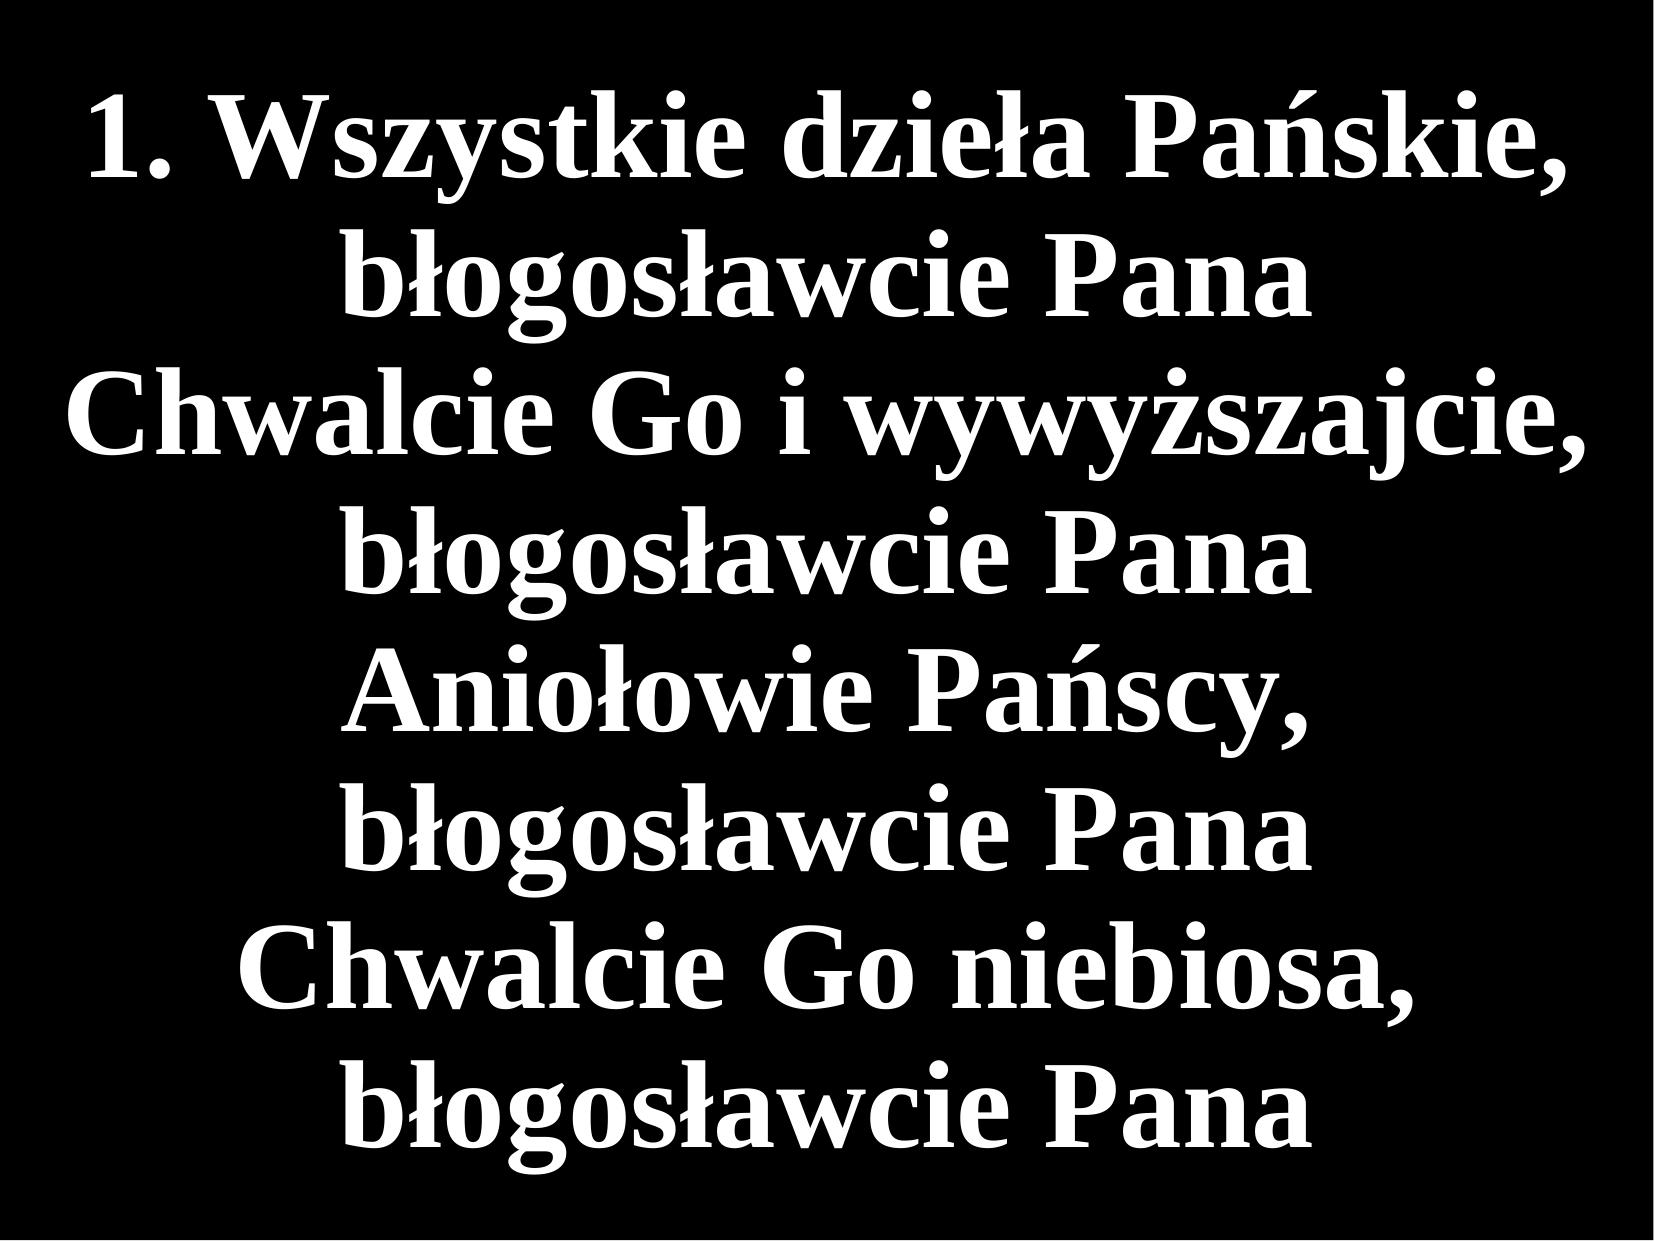

# 1. Wszystkie dzieła Pańskie, błogosławcie Pana Chwalcie Go i wywyższajcie, błogosławcie Pana Aniołowie Pańscy, błogosławcie Pana Chwalcie Go niebiosa, błogosławcie Pana